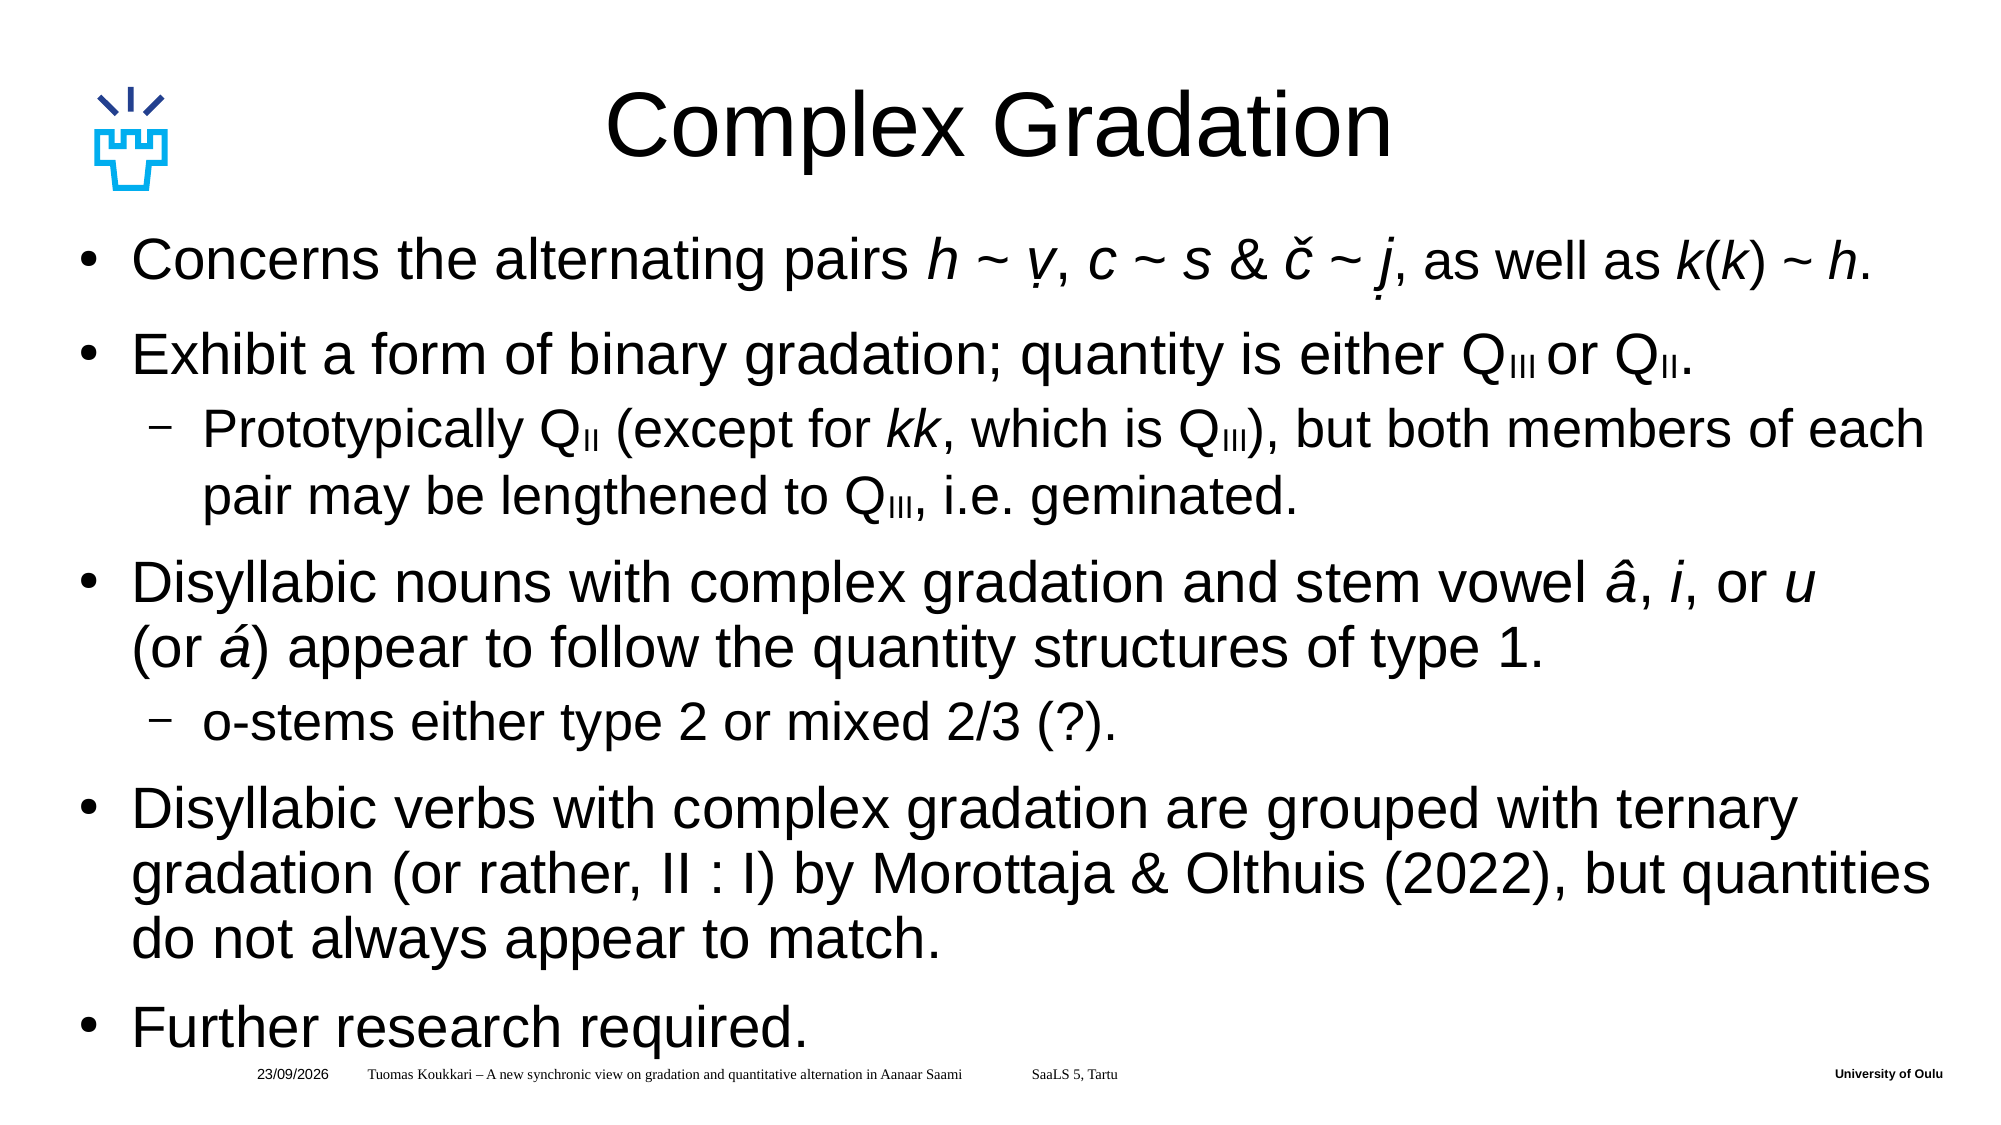

# Complex Gradation
Concerns the alternating pairs h ~ ṿ, c ~ s & č ~ j̣, as well as k(k) ~ h.
Exhibit a form of binary gradation; quantity is either QIII or QII.
Prototypically QII (except for kk, which is QIII), but both members of each pair may be lengthened to QIII, i.e. geminated.
Disyllabic nouns with complex gradation and stem vowel â, i, or u
(or á) appear to follow the quantity structures of type 1.
o-stems either type 2 or mixed 2/3 (?).
Disyllabic verbs with complex gradation are grouped with ternary gradation (or rather, II : I) by Morottaja & Olthuis (2022), but quantities do not always appear to match.
Further research required.
https://github.com/tkoukkar/anaraskiela/blob/master/Koukkari_Tuomas-CIFUXIII-oovdanpyehtim.pdf